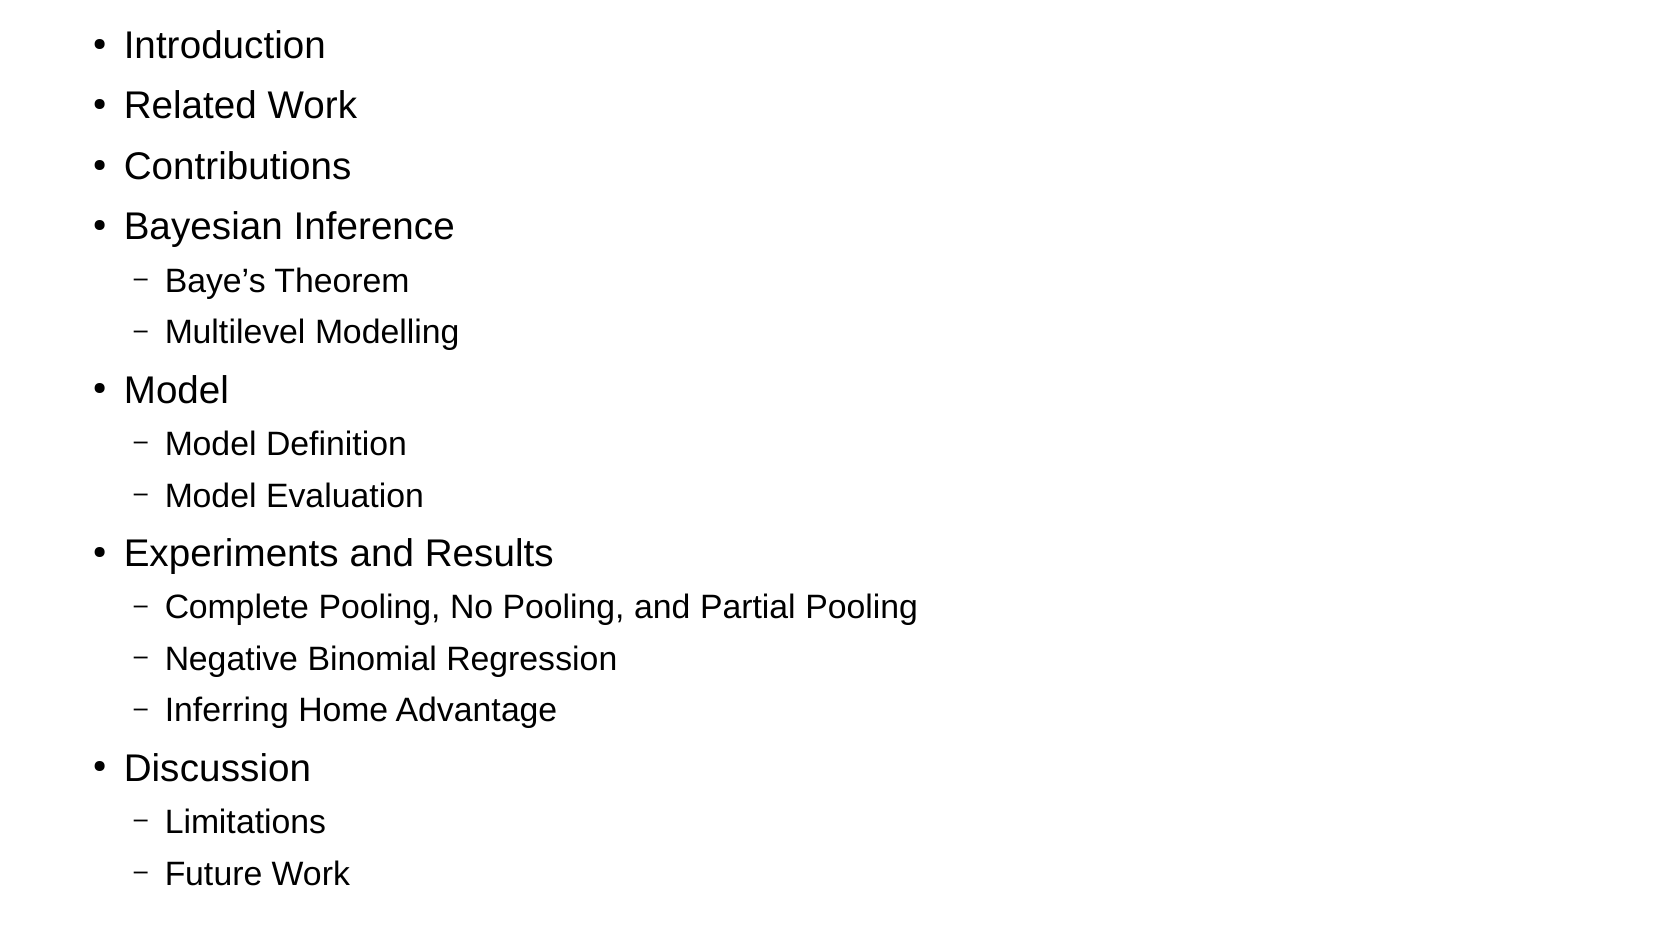

# Introduction
Related Work
Contributions
Bayesian Inference
Baye’s Theorem
Multilevel Modelling
Model
Model Definition
Model Evaluation
Experiments and Results
Complete Pooling, No Pooling, and Partial Pooling
Negative Binomial Regression
Inferring Home Advantage
Discussion
Limitations
Future Work